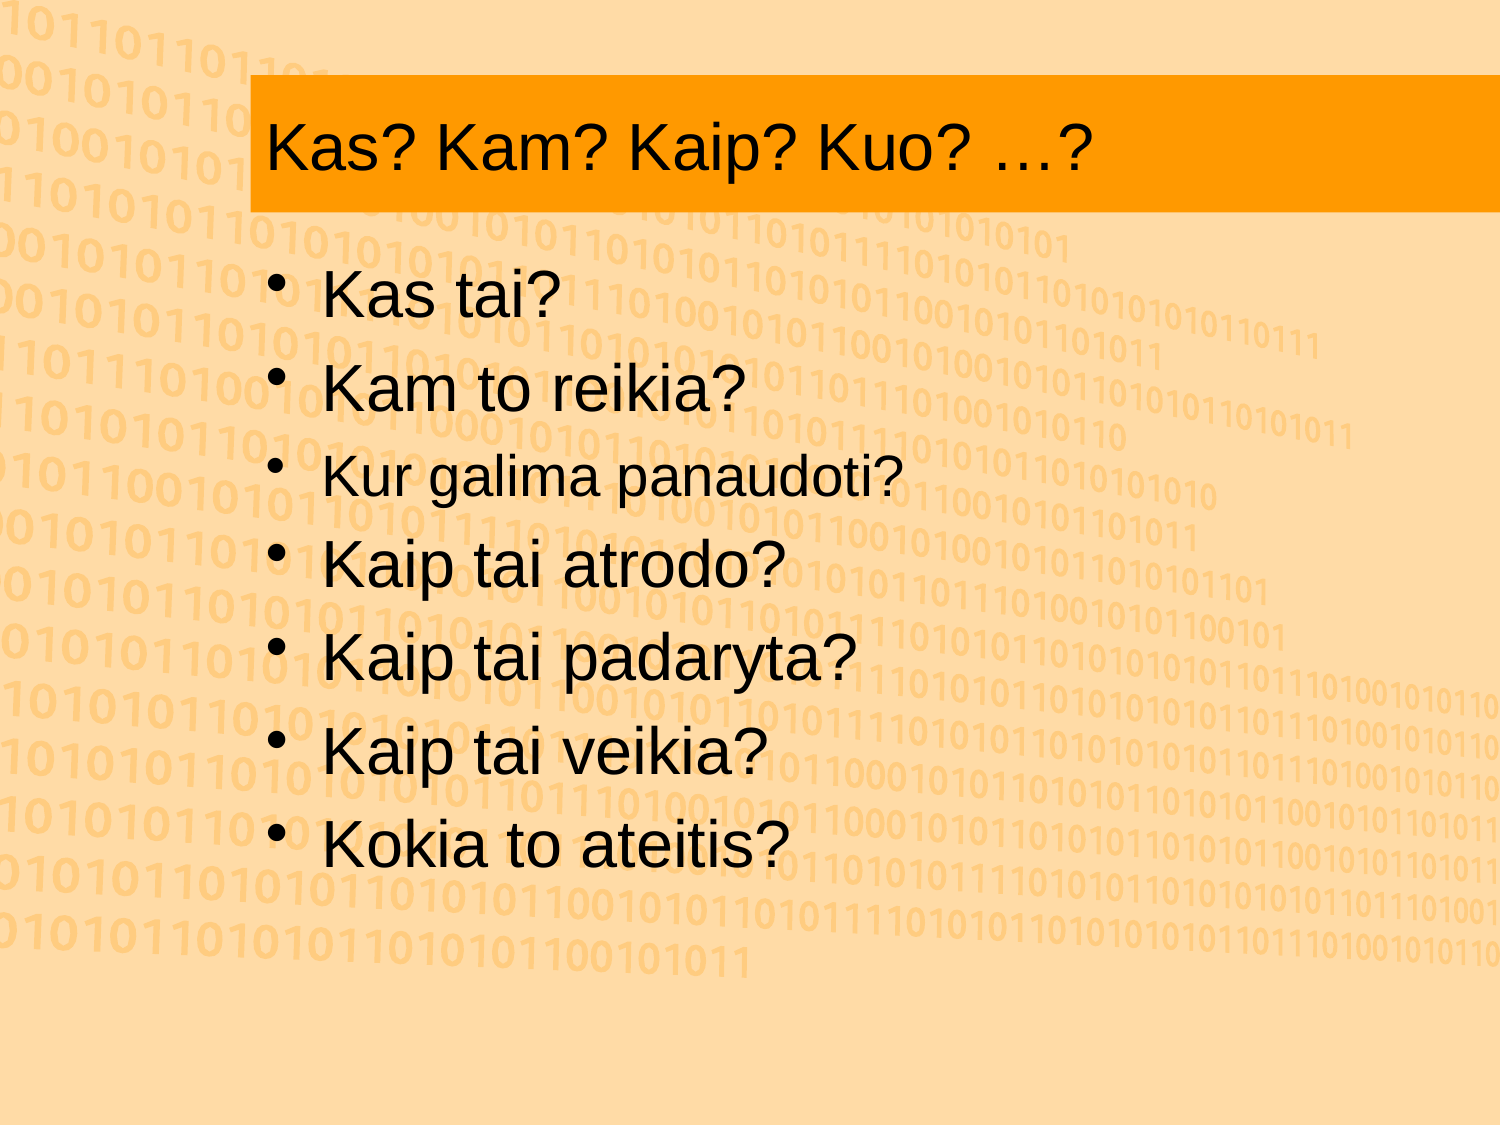

# Kas? Kam? Kaip? Kuo? …?
Kas tai?
Kam to reikia?
Kur galima panaudoti?
Kaip tai atrodo?
Kaip tai padaryta?
Kaip tai veikia?
Kokia to ateitis?